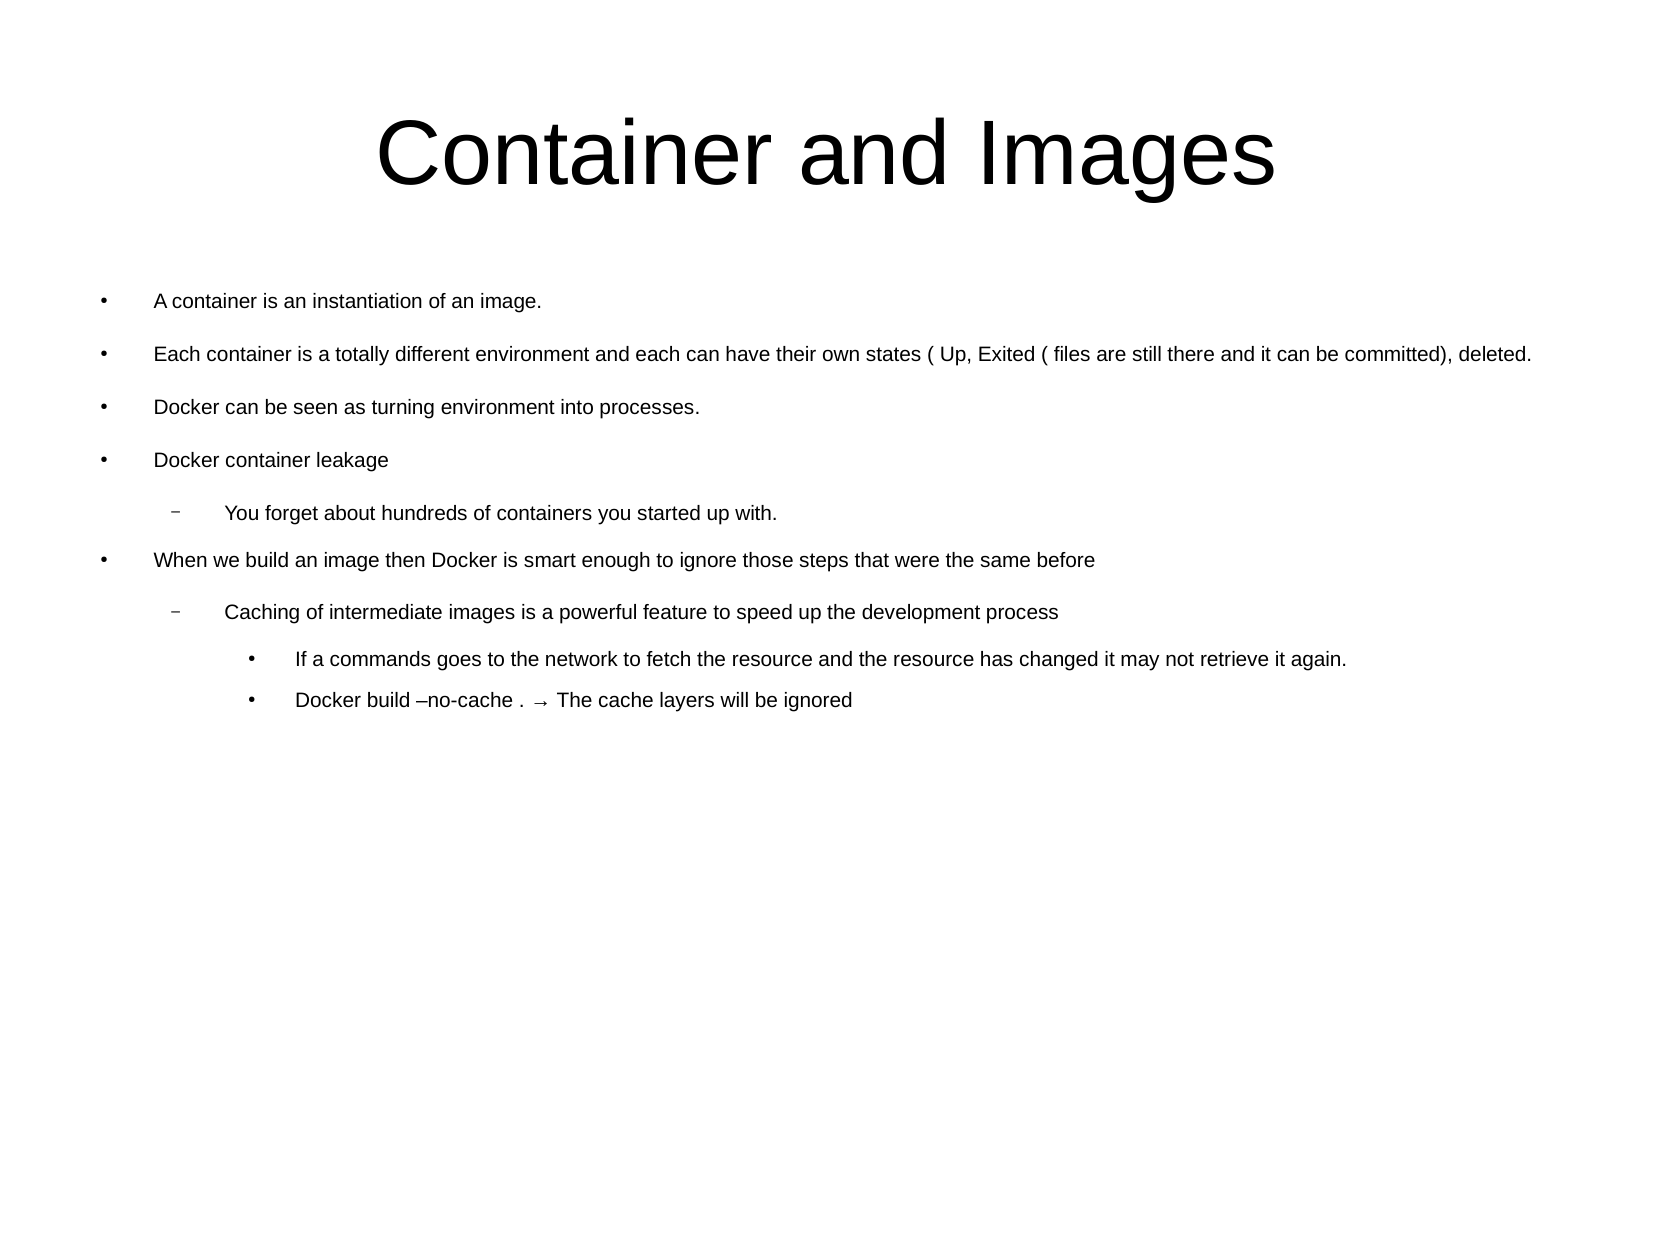

# Container and Images
A container is an instantiation of an image.
Each container is a totally different environment and each can have their own states ( Up, Exited ( files are still there and it can be committed), deleted.
Docker can be seen as turning environment into processes.
Docker container leakage
You forget about hundreds of containers you started up with.
When we build an image then Docker is smart enough to ignore those steps that were the same before
Caching of intermediate images is a powerful feature to speed up the development process
If a commands goes to the network to fetch the resource and the resource has changed it may not retrieve it again.
Docker build –no-cache . → The cache layers will be ignored